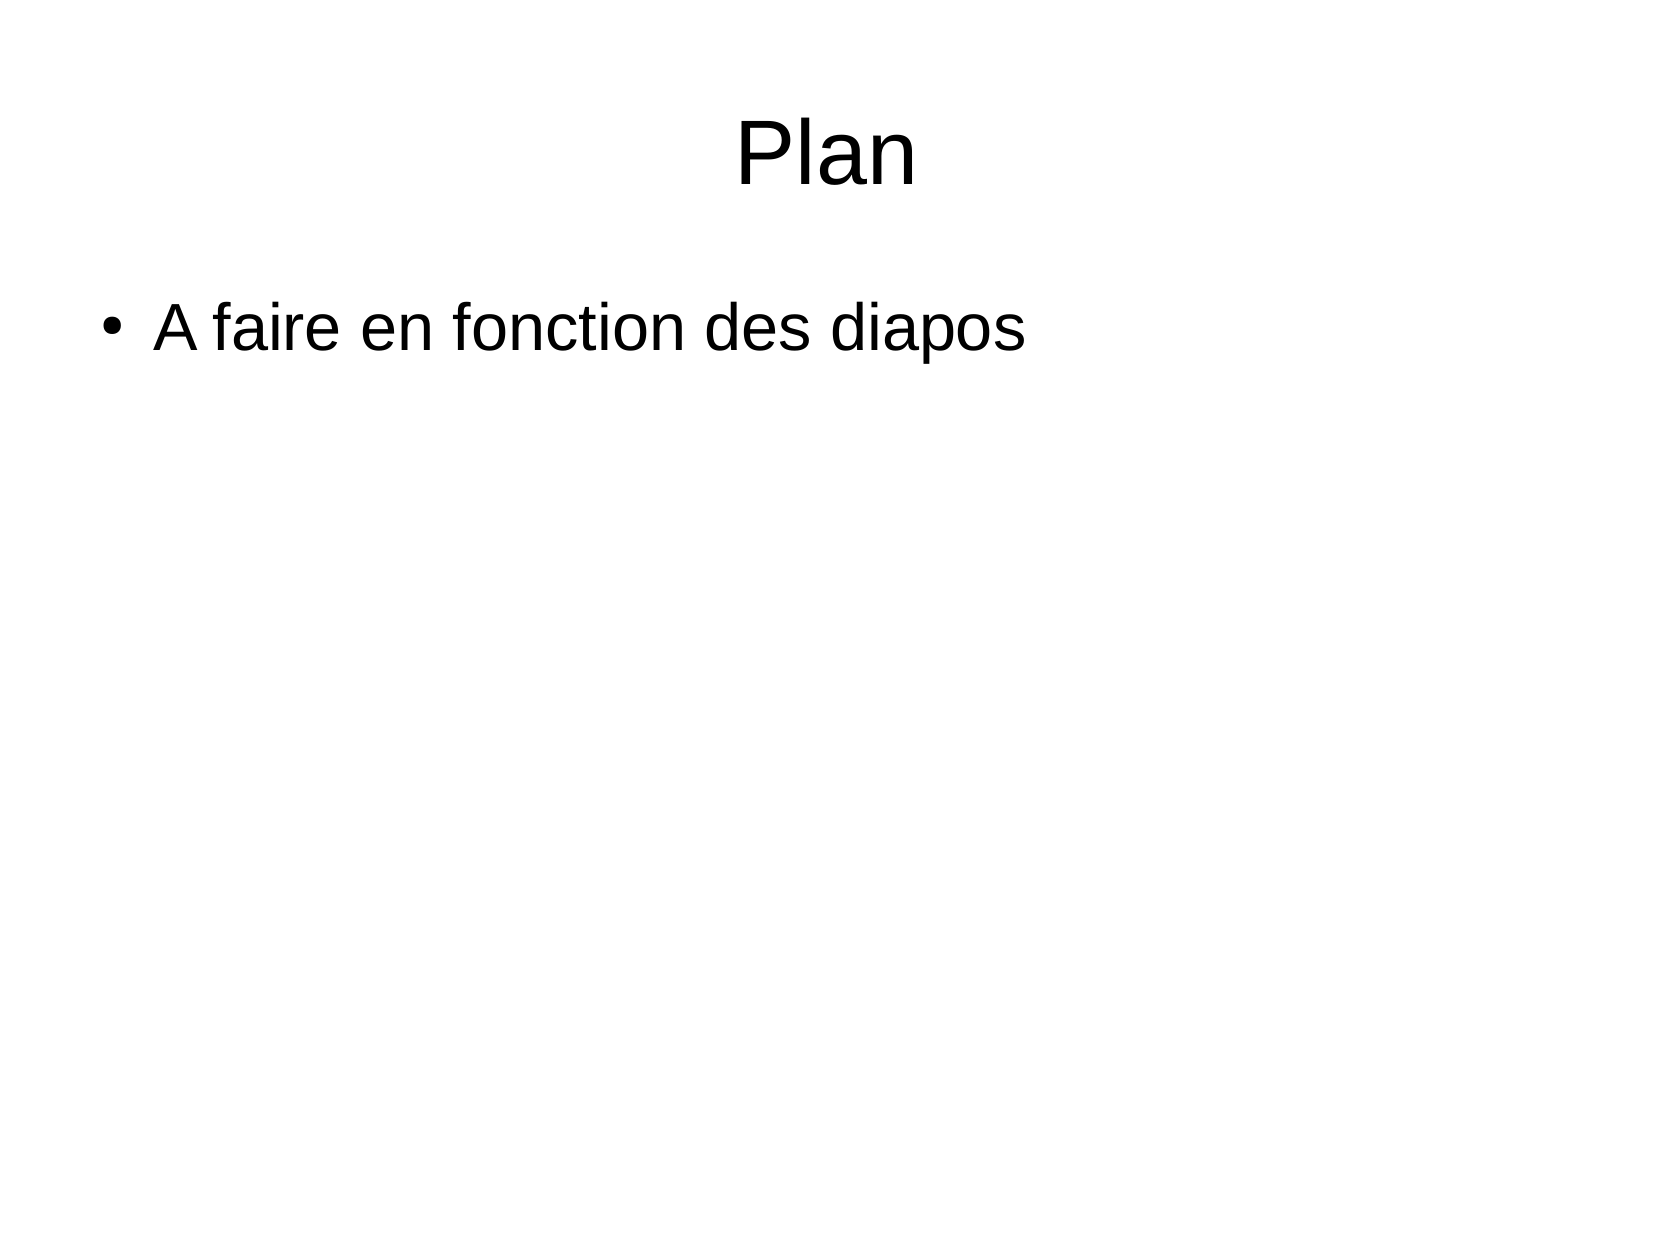

# Plan
A faire en fonction des diapos